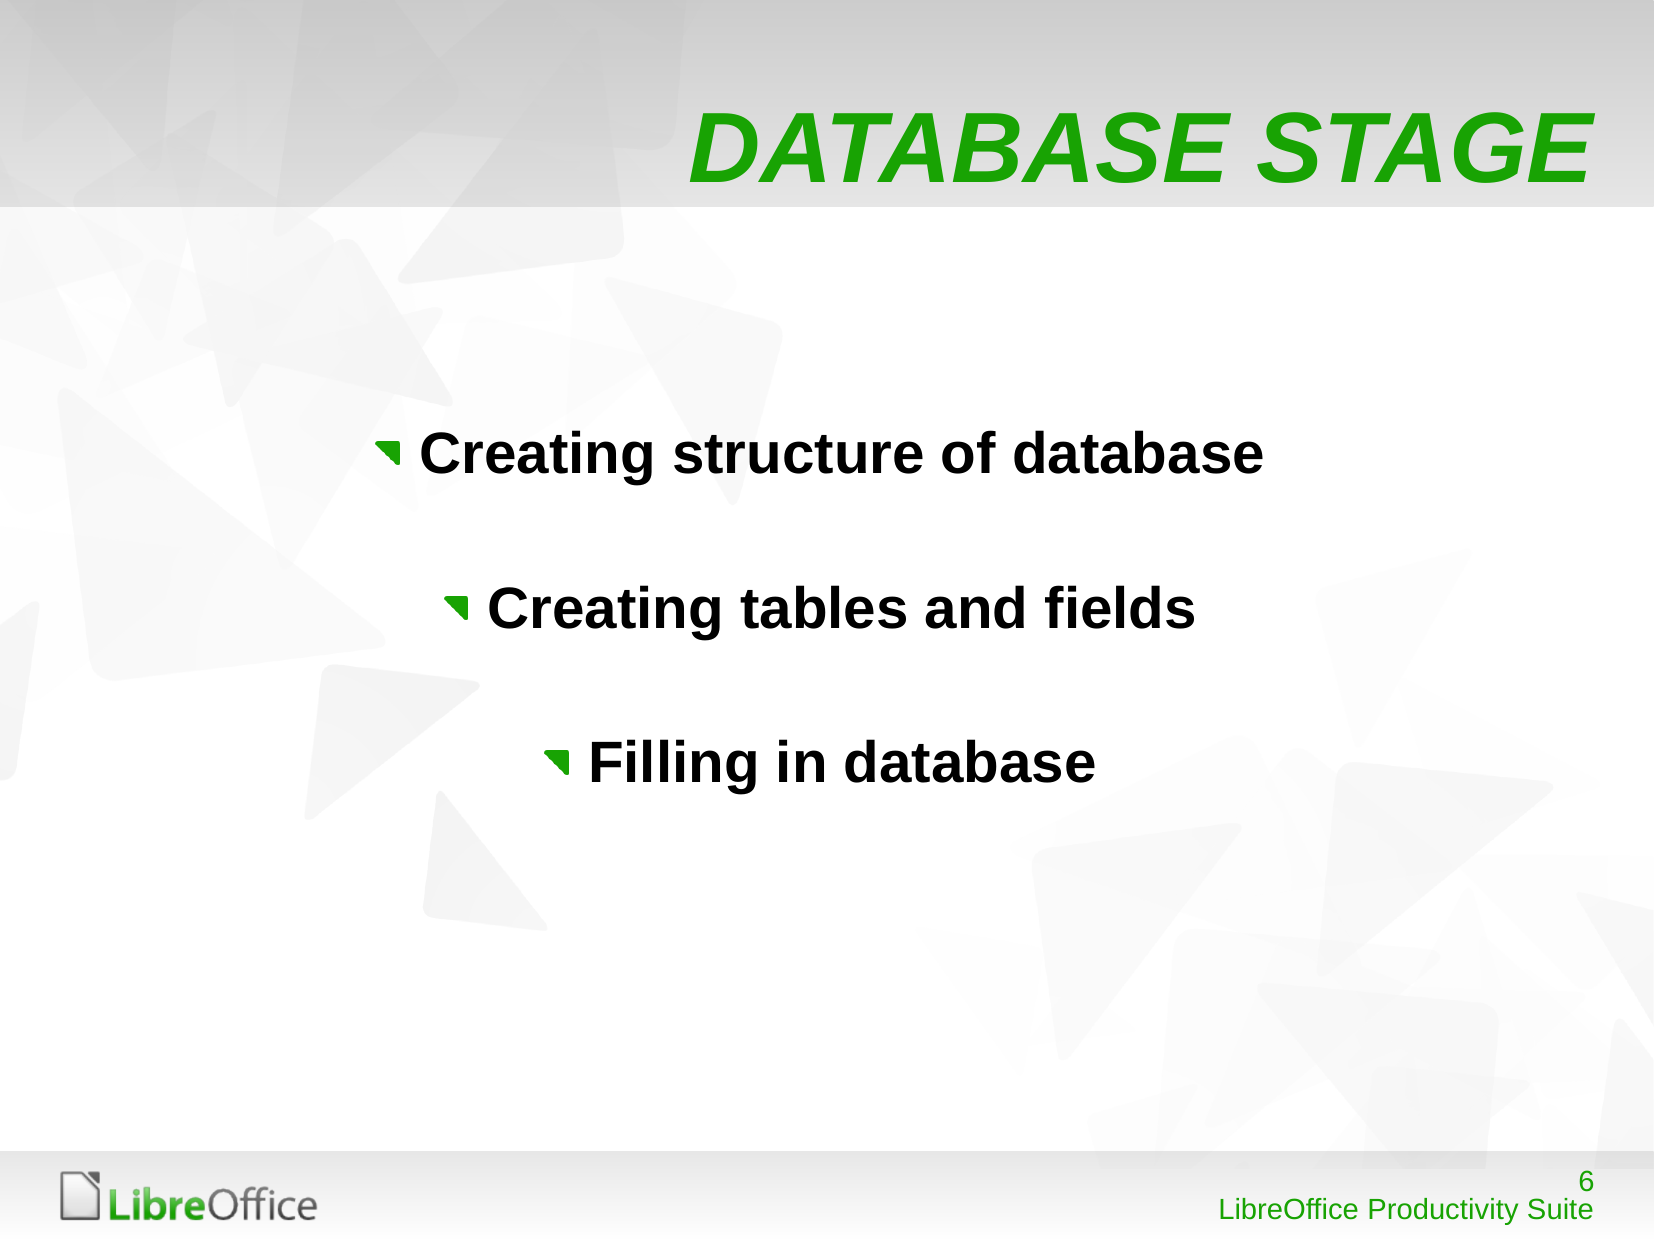

# DATABASE STAGE
Creating structure of database
Creating tables and fields
Filling in database
6
LibreOffice Productivity Suite